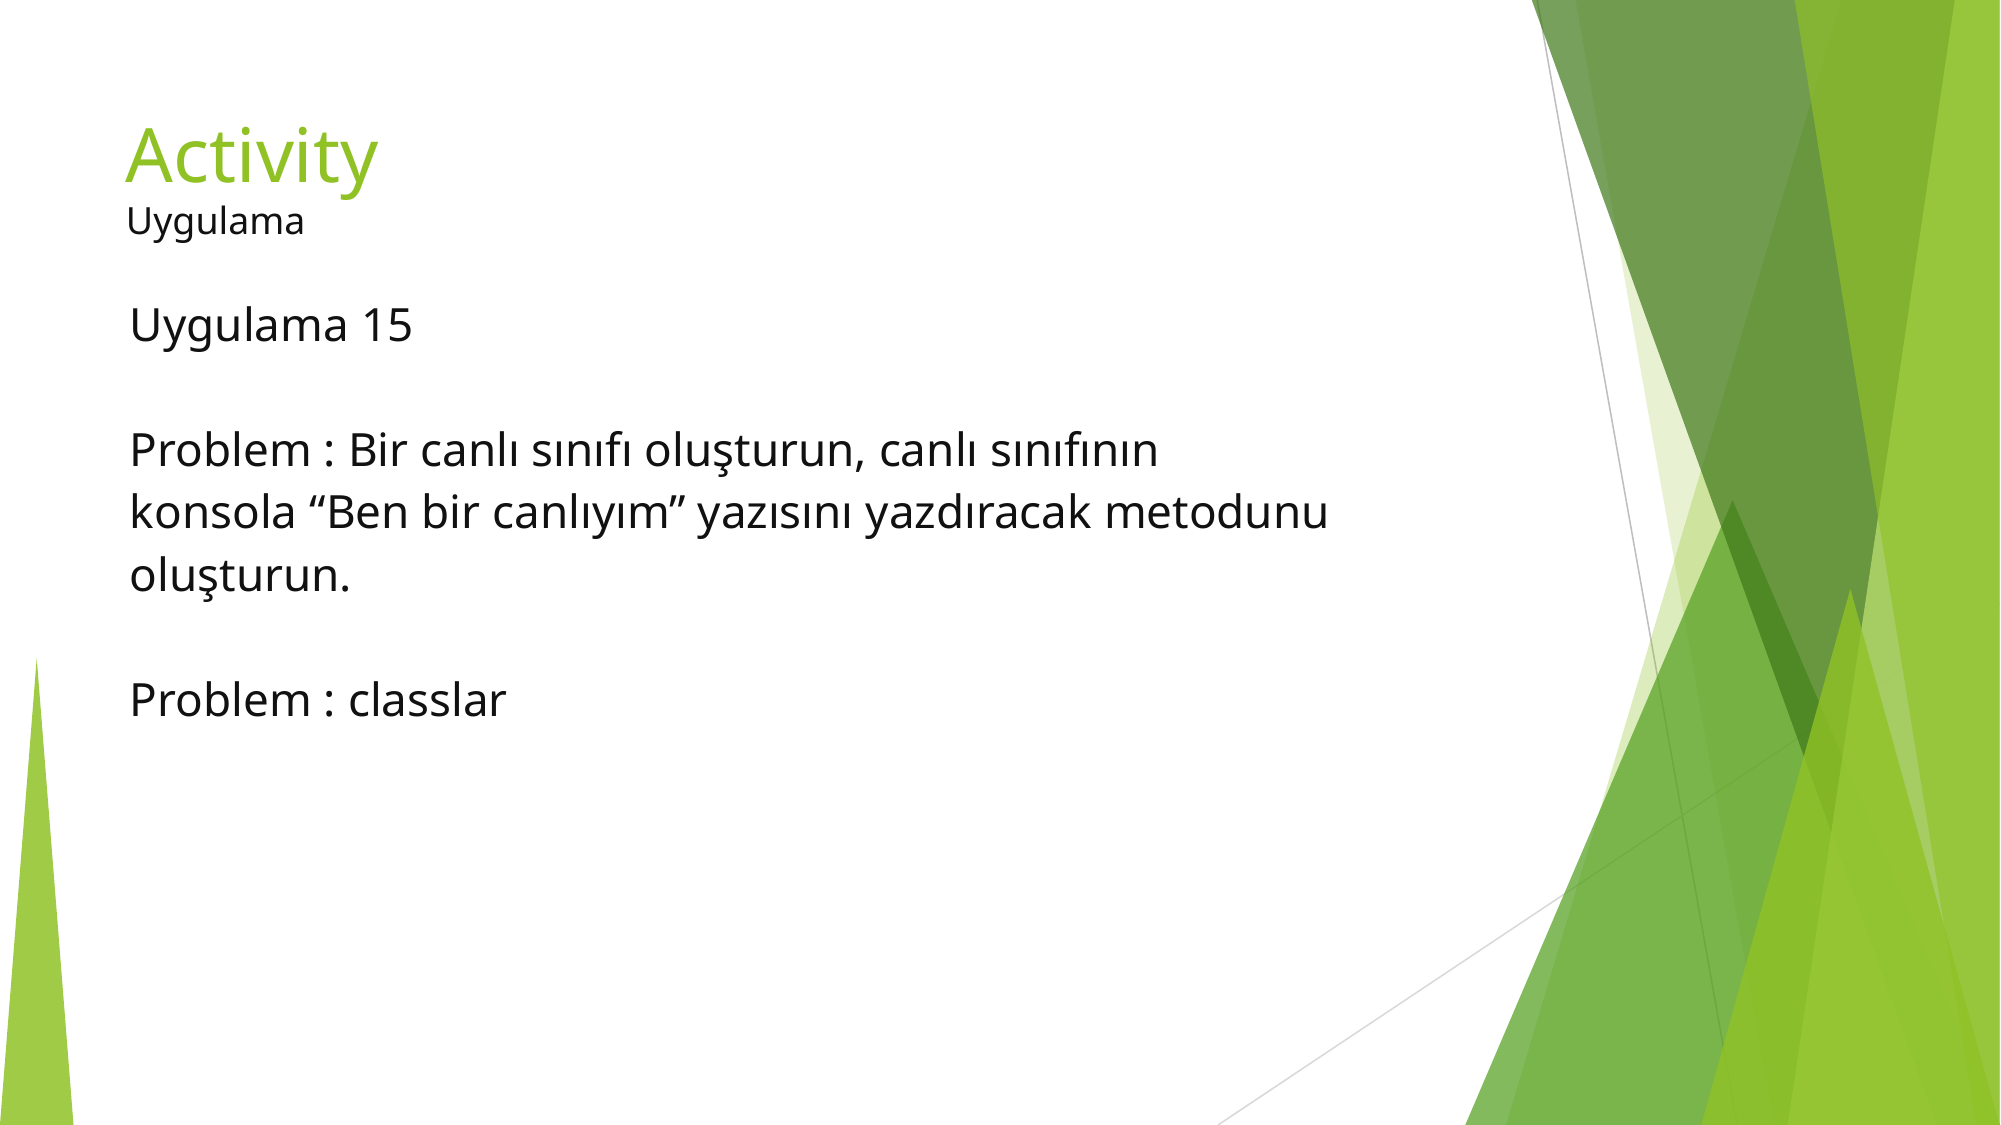

# Activity Uygulama
Uygulama 15
Problem : Bir canlı sınıfı oluşturun, canlı sınıfının konsola “Ben bir canlıyım” yazısını yazdıracak metodunu oluşturun.
Problem : classlar